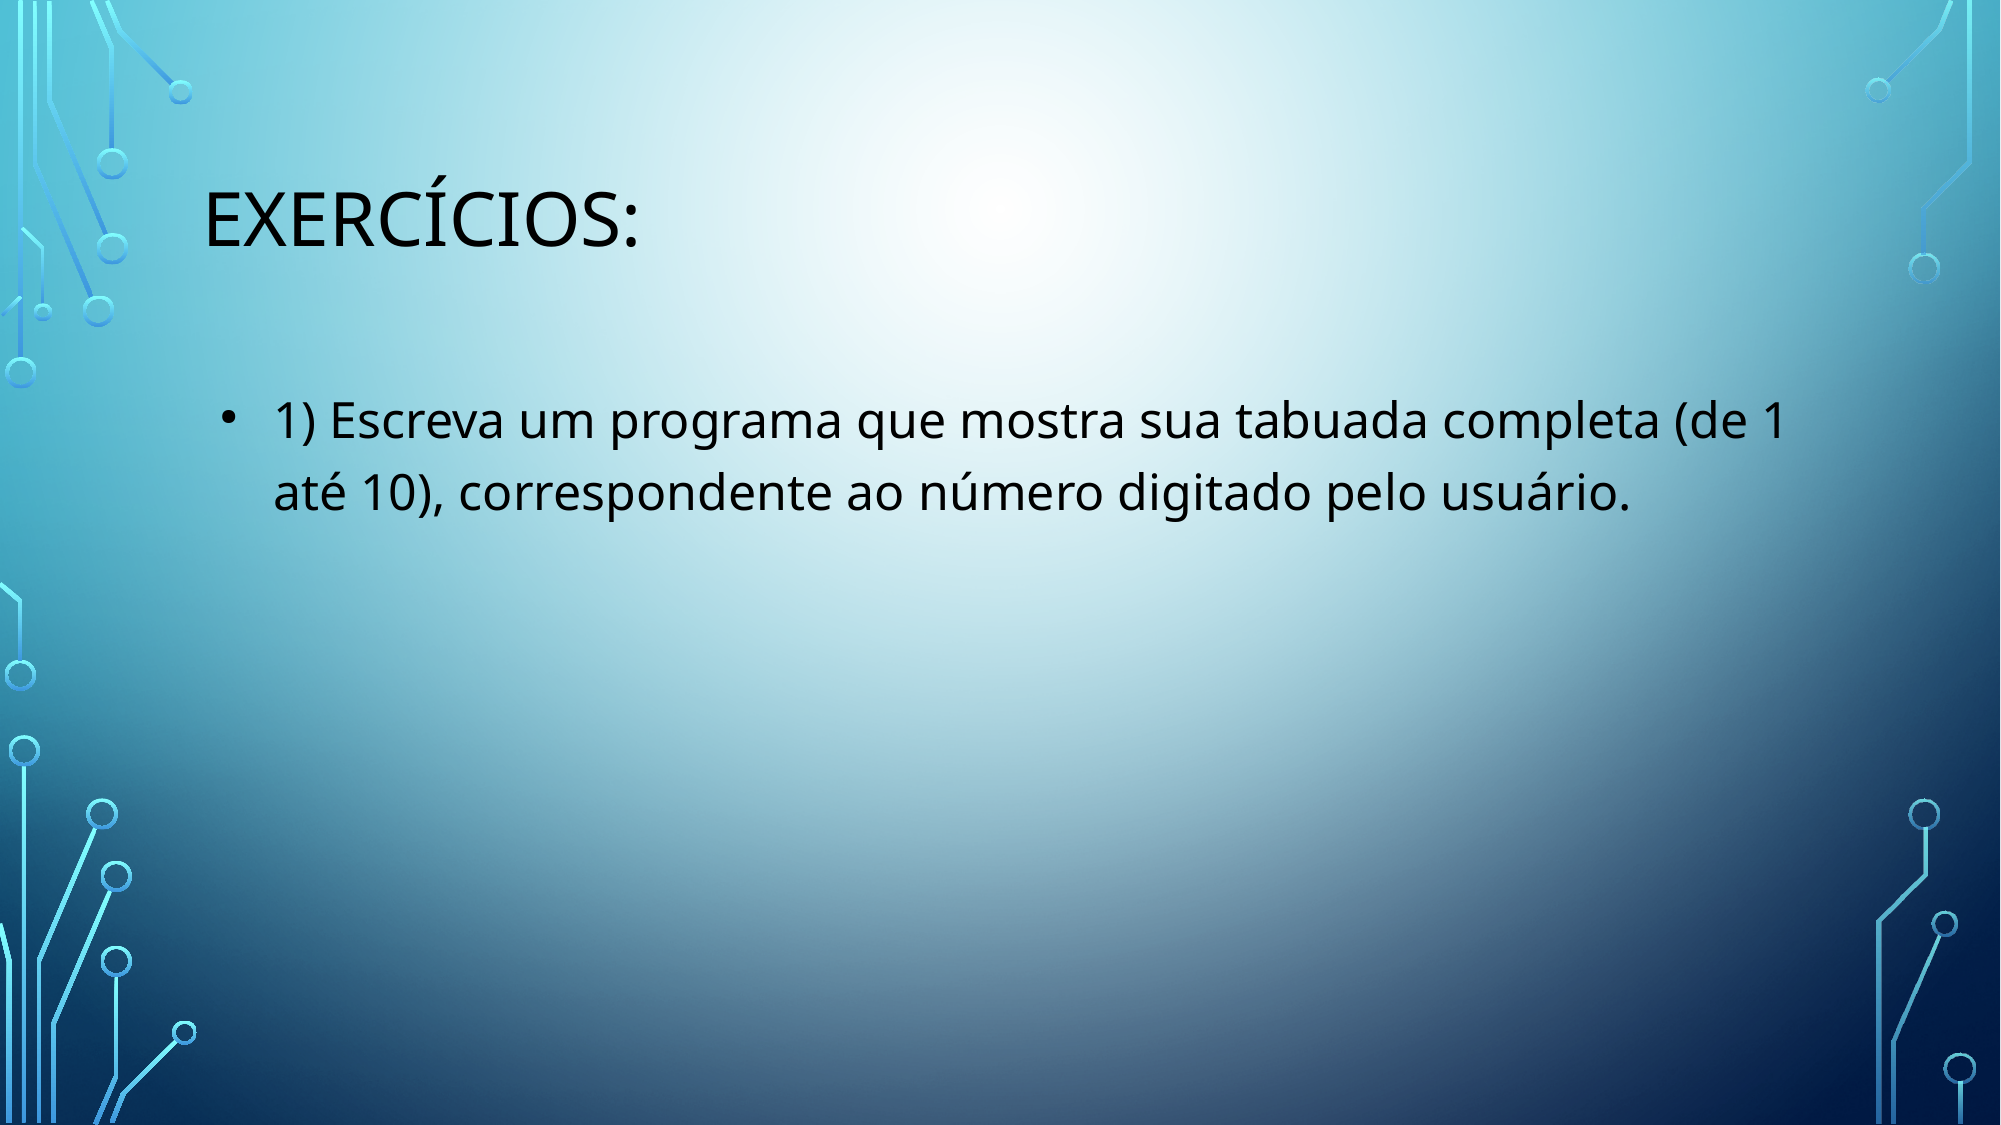

# Exercícios:
1) Escreva um programa que mostra sua tabuada completa (de 1 até 10), correspondente ao número digitado pelo usuário.